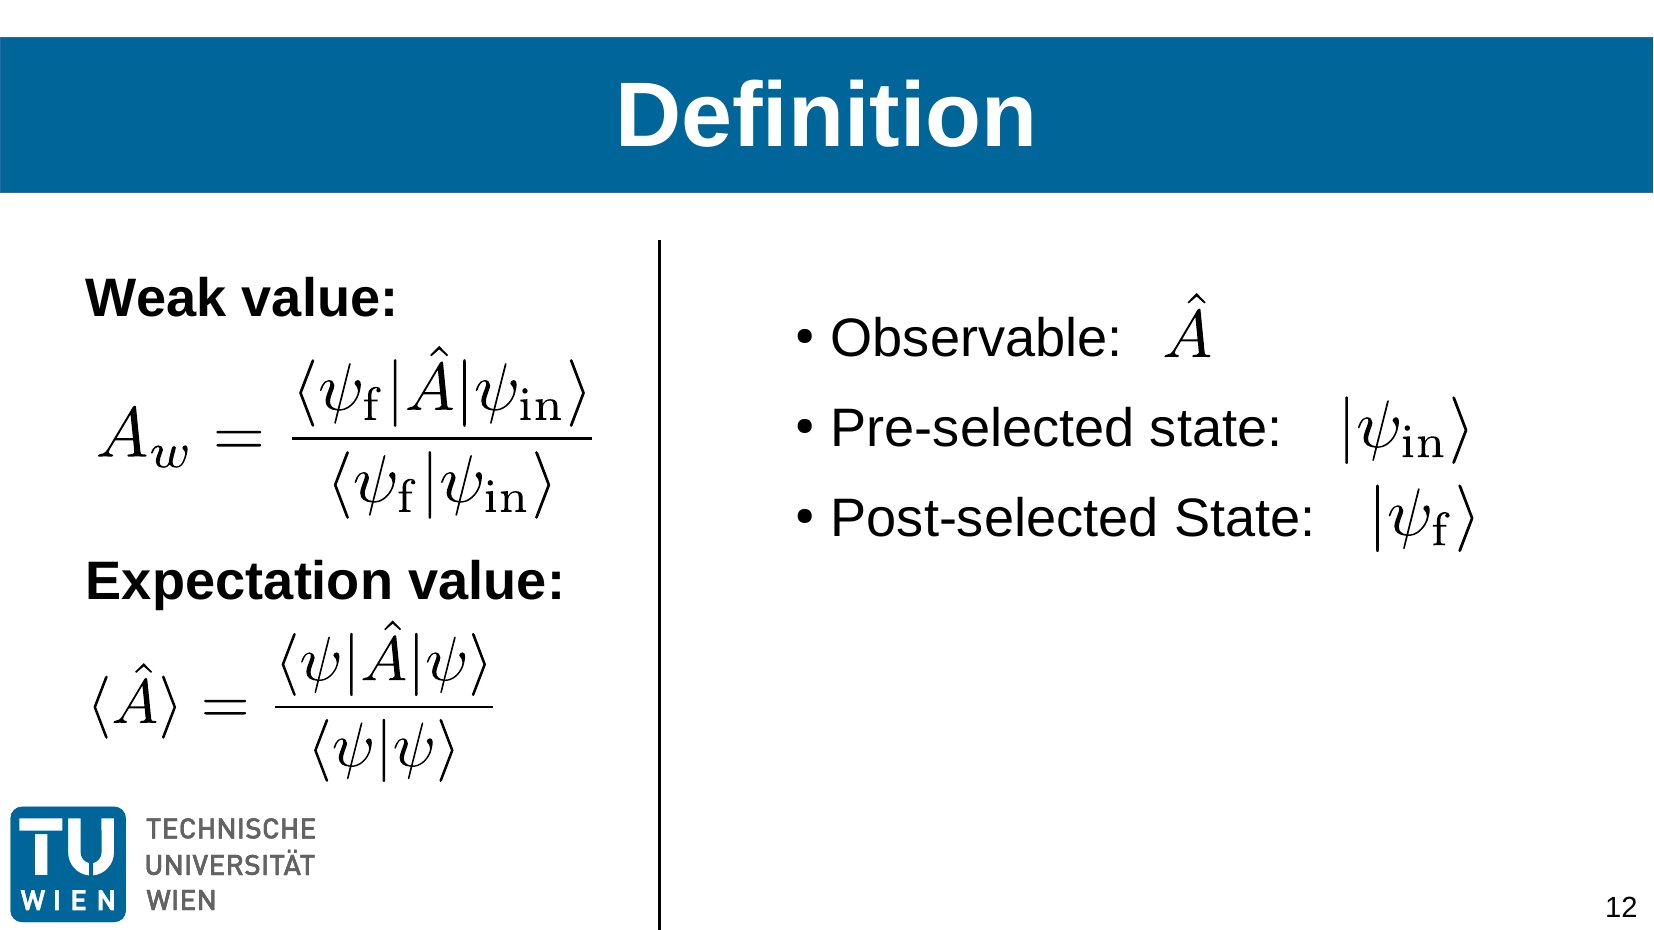

Definition
# Observable:
Pre-selected state:
Post-selected State:
Weak value:
Expectation value: